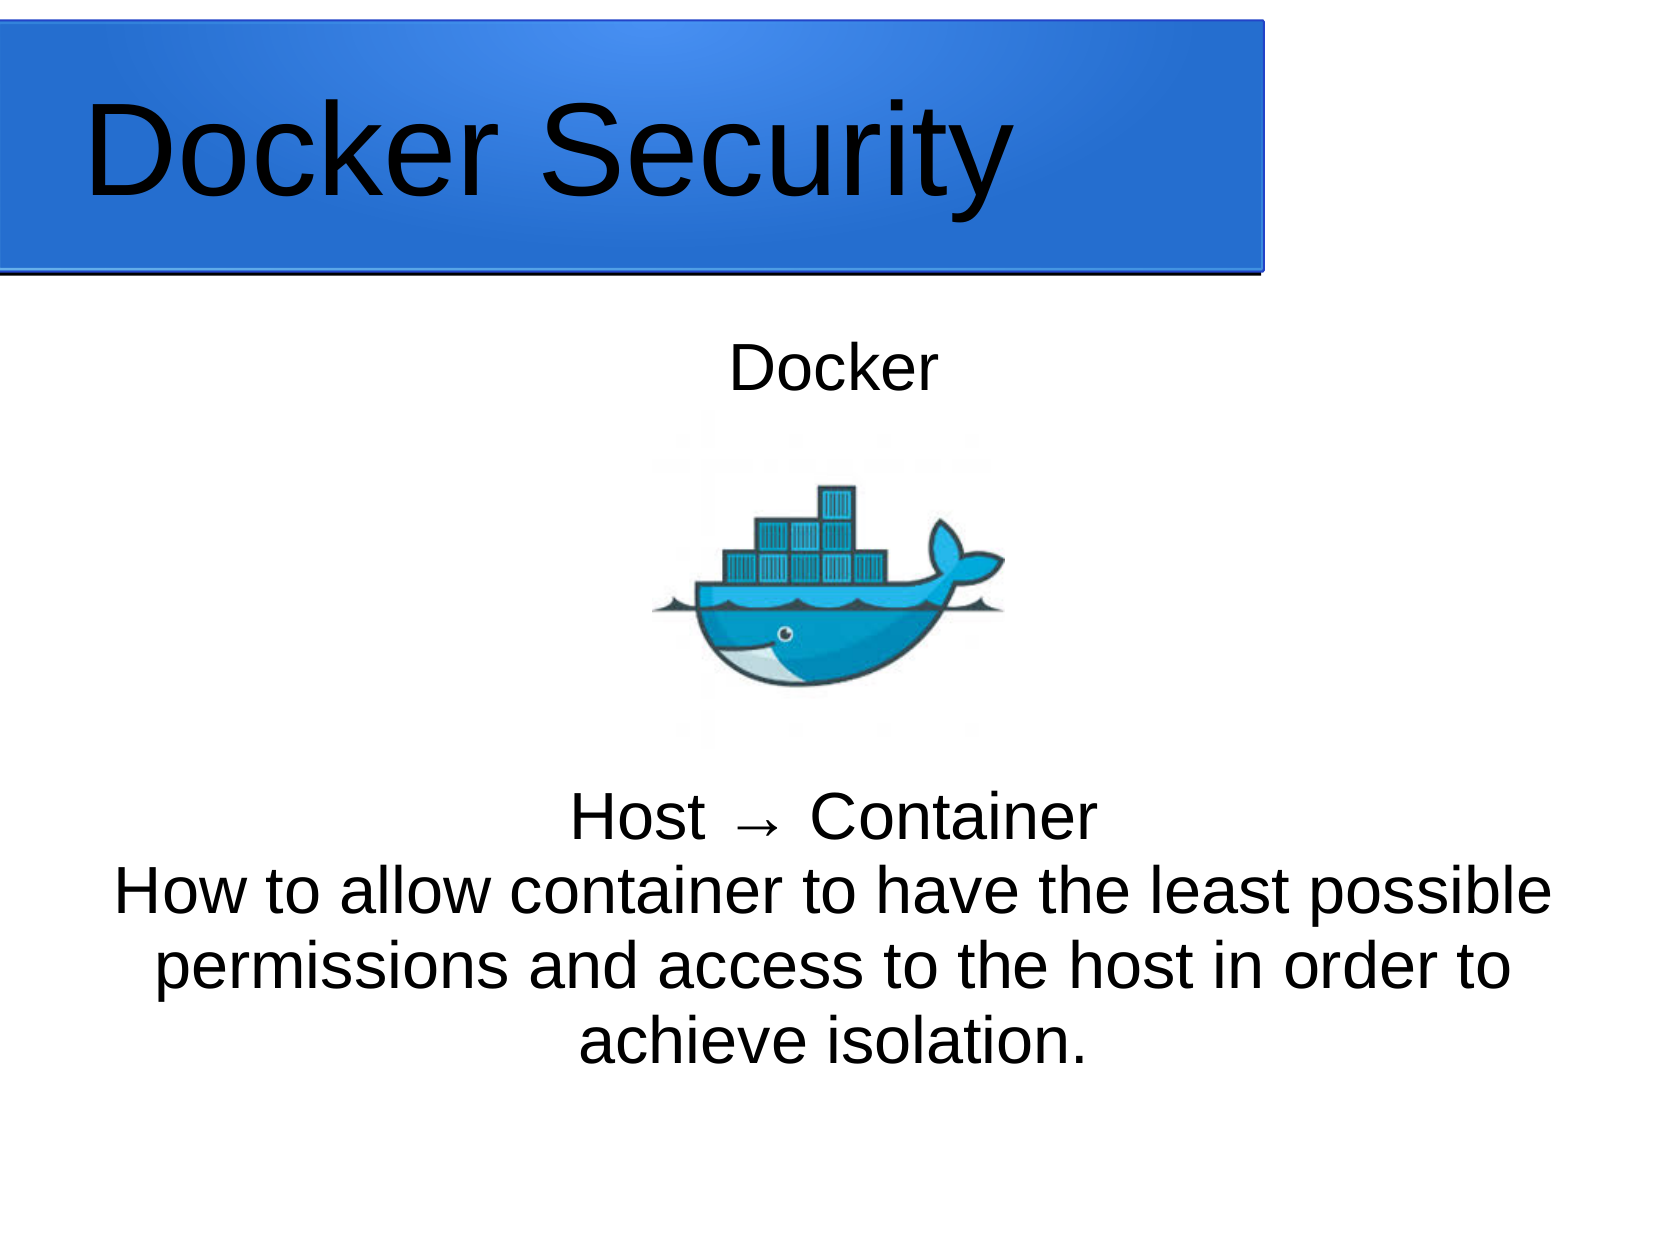

# Docker Security
Docker
Host → Container
How to allow container to have the least possible permissions and access to the host in order to achieve isolation.